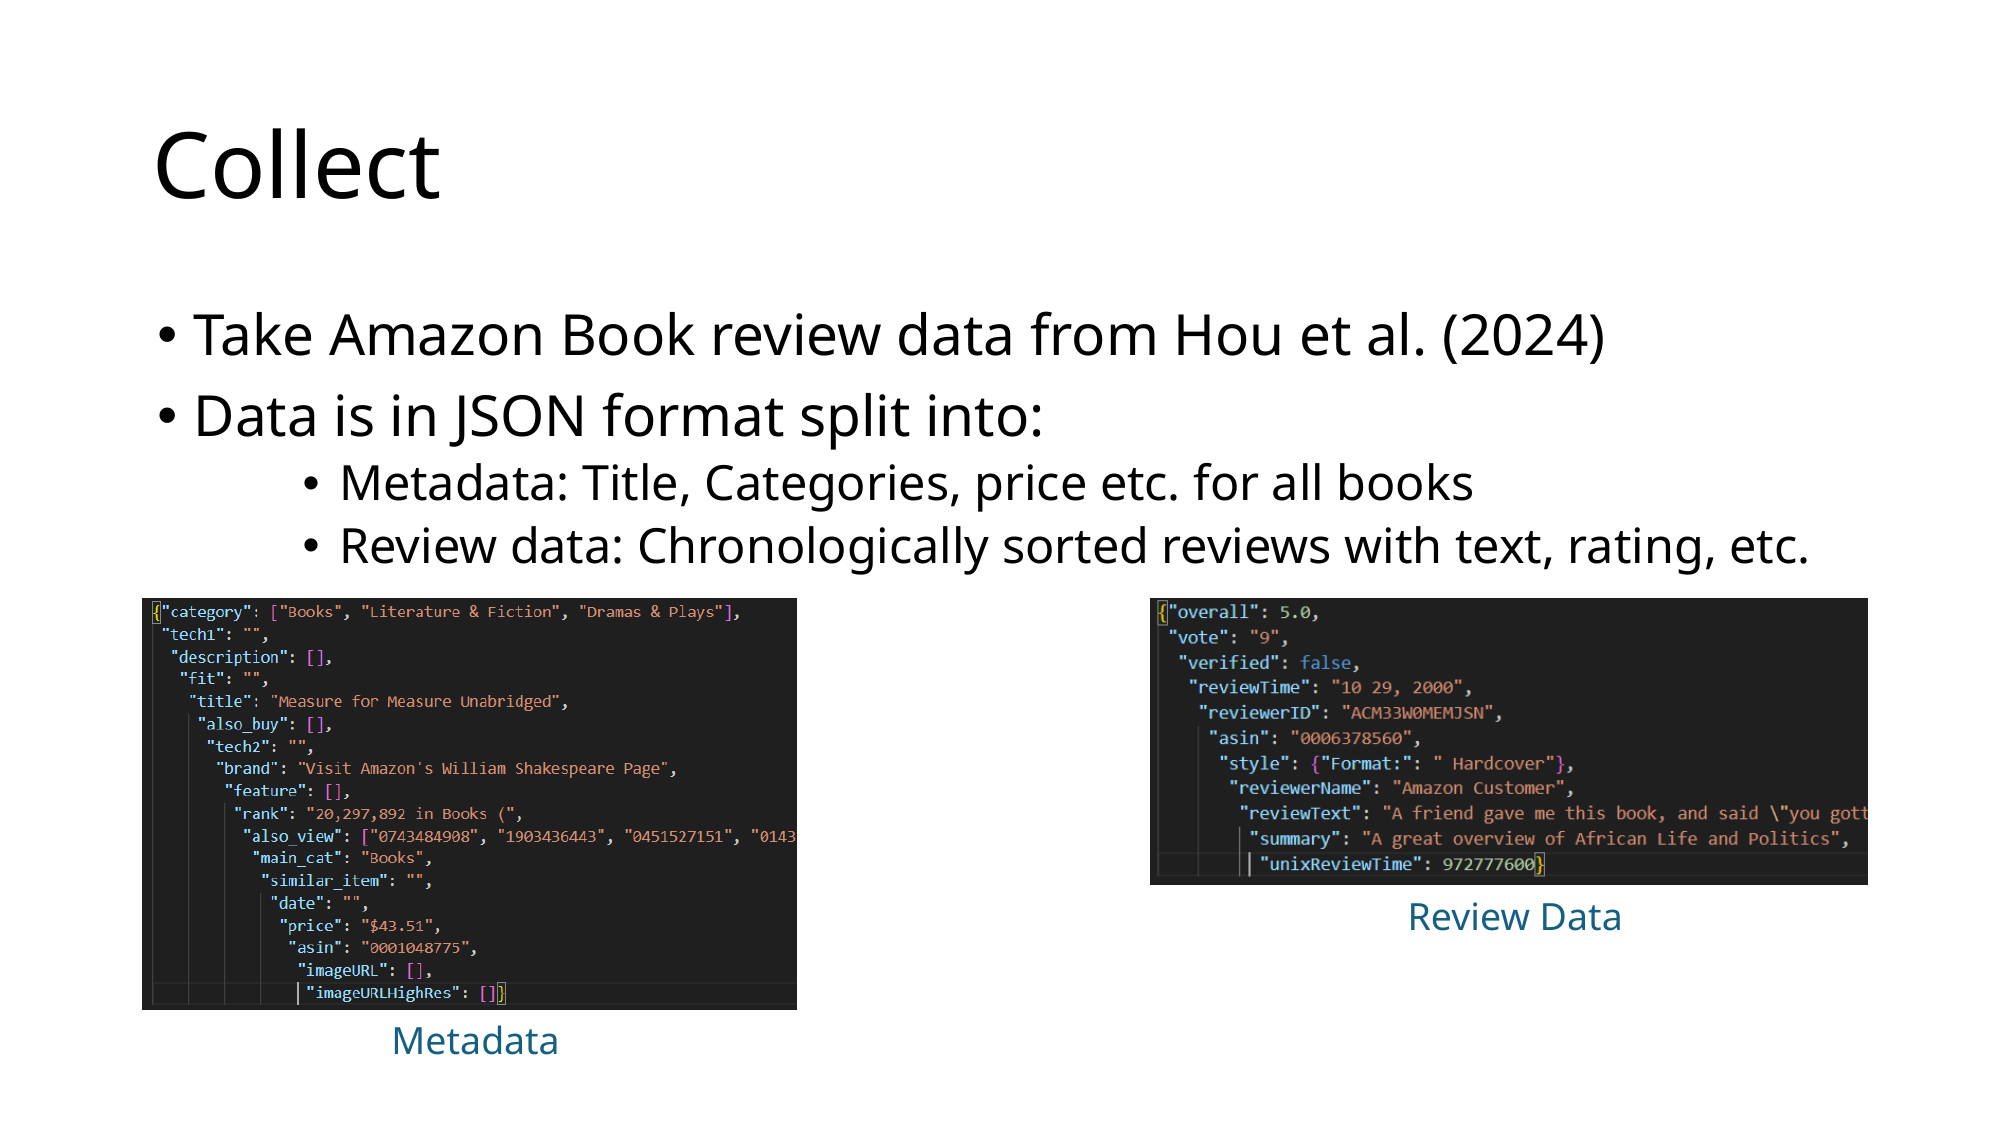

# Collect
Take Amazon Book review data from Hou et al. (2024)
Data is in JSON format split into:
Metadata: Title, Categories, price etc. for all books
Review data: Chronologically sorted reviews with text, rating, etc.
Review Data
Metadata